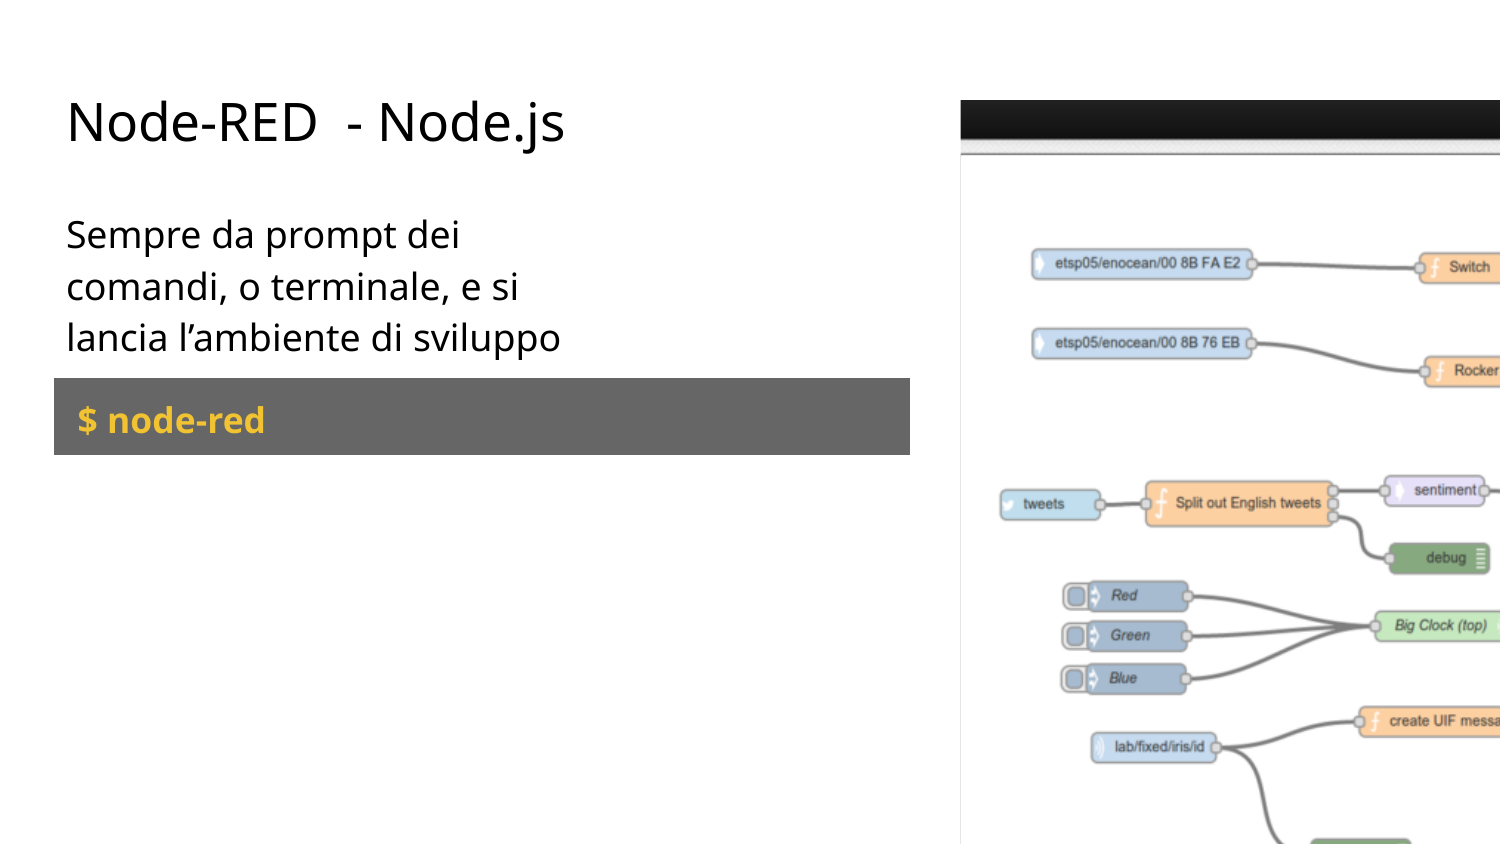

# Node-RED - Node.js
Sempre da prompt dei comandi, o terminale, e si lancia l’ambiente di sviluppo
 $ node-red